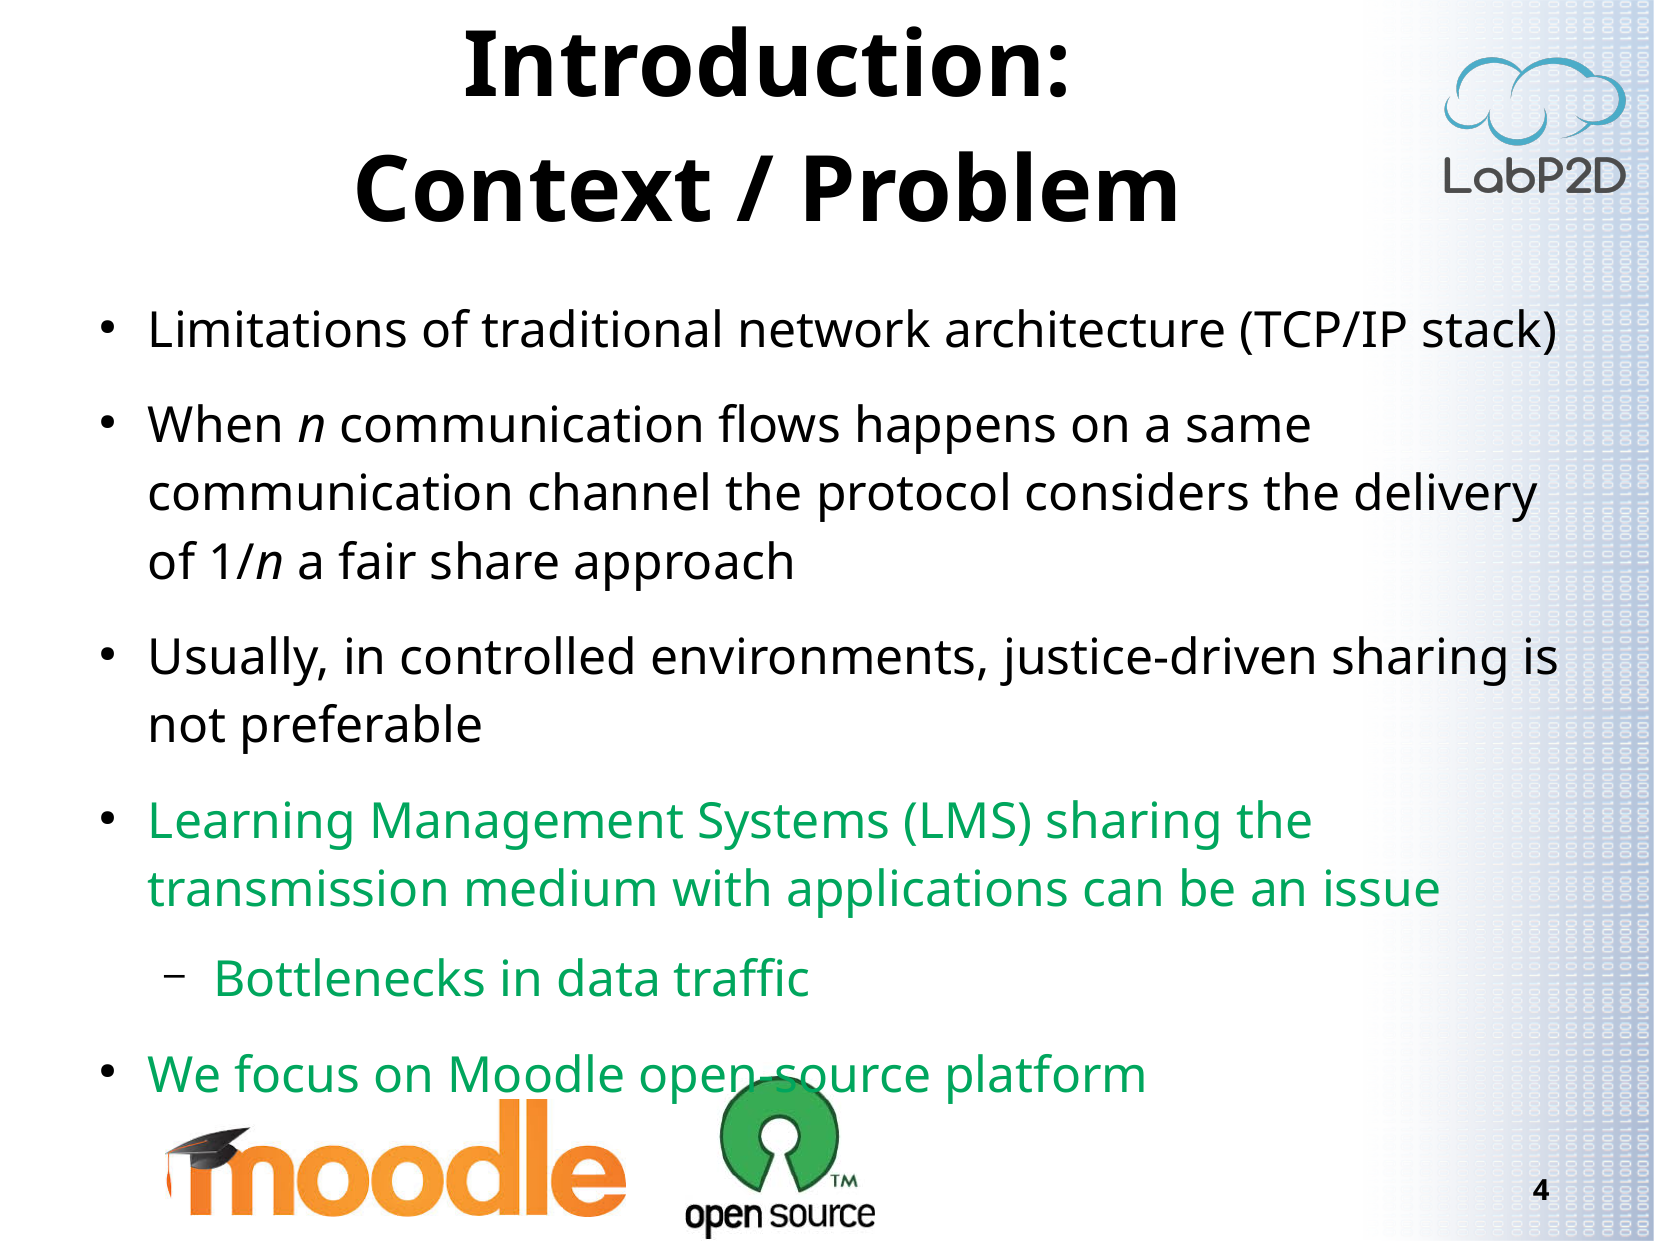

# Introduction: Context / Problem
Limitations of traditional network architecture (TCP/IP stack)
When n communication flows happens on a same communication channel the protocol considers the delivery of 1/n a fair share approach
Usually, in controlled environments, justice-driven sharing is not preferable
Learning Management Systems (LMS) sharing the transmission medium with applications can be an issue
Bottlenecks in data traffic
We focus on Moodle open-source platform
4